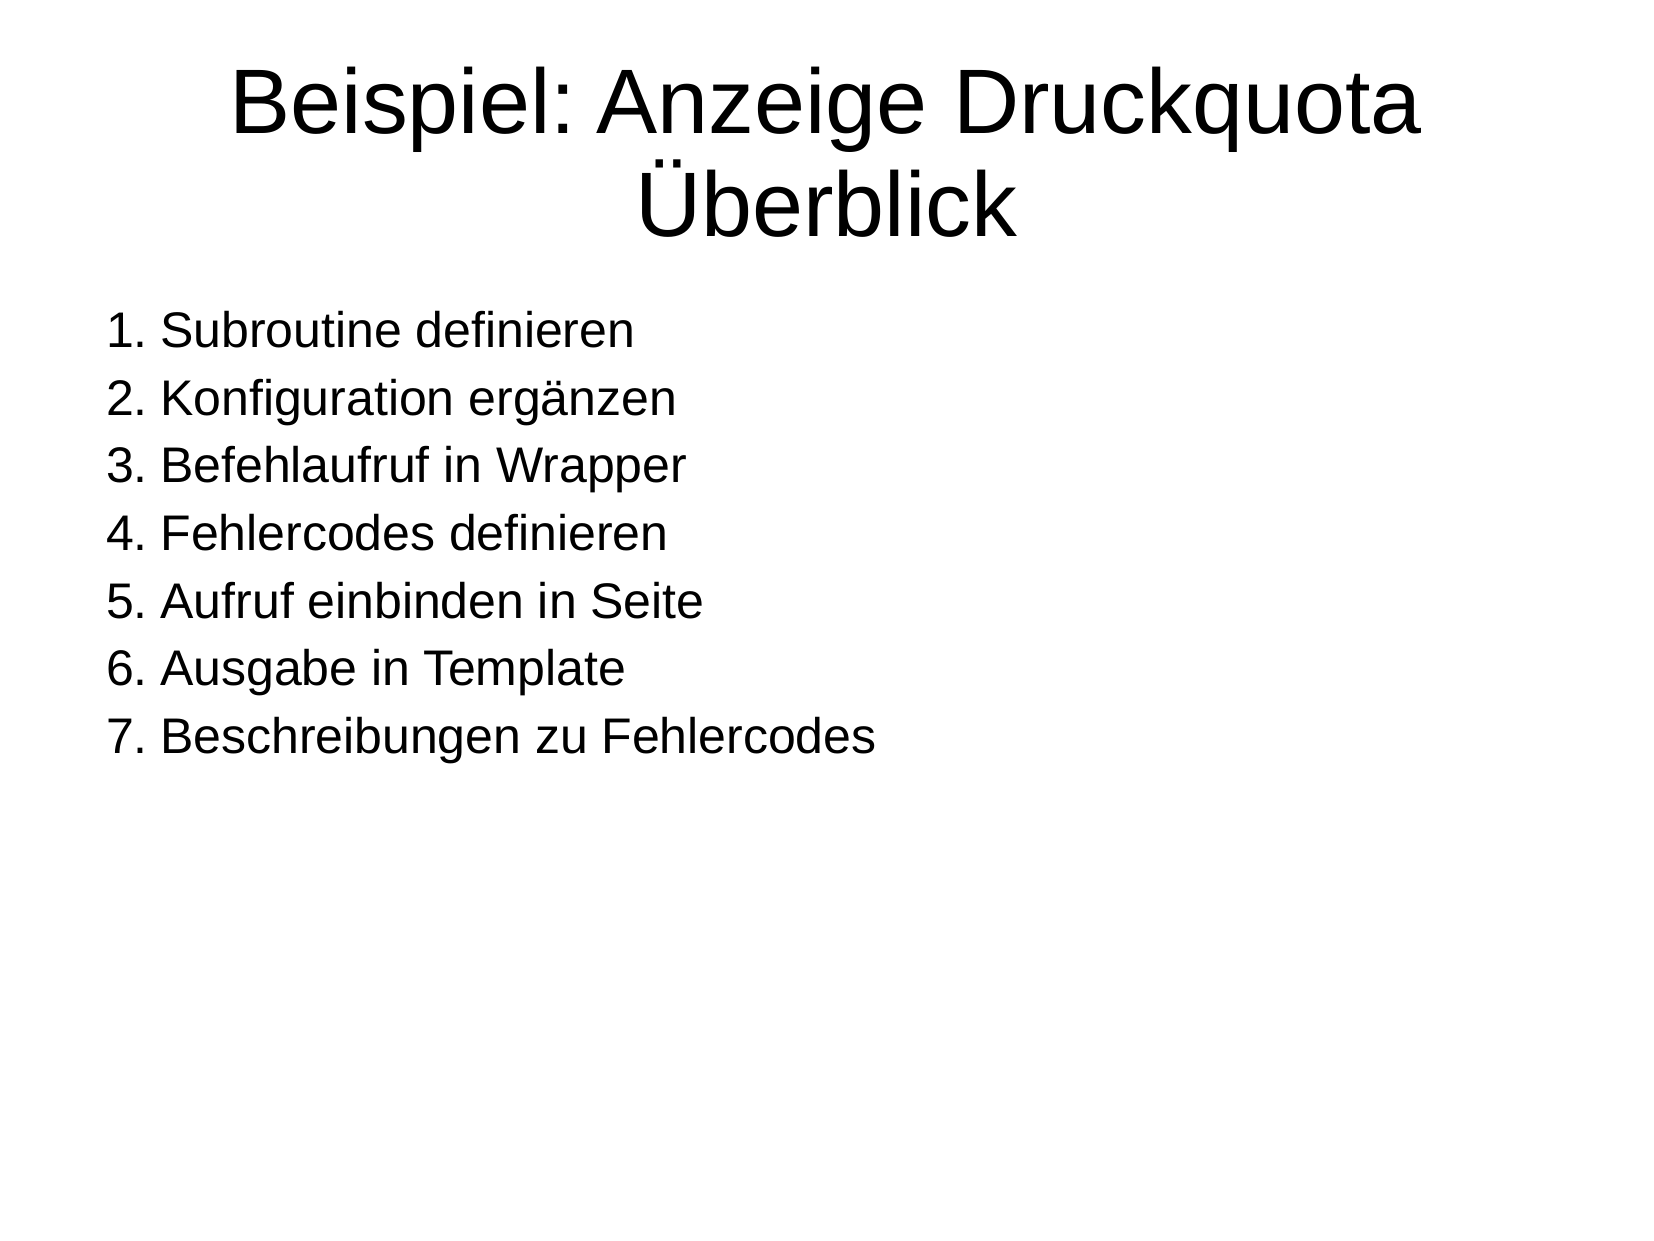

# Beispiel: Anzeige Druckquota Überblick
Subroutine definieren
Konfiguration ergänzen
Befehlaufruf in Wrapper
Fehlercodes definieren
Aufruf einbinden in Seite
Ausgabe in Template
Beschreibungen zu Fehlercodes